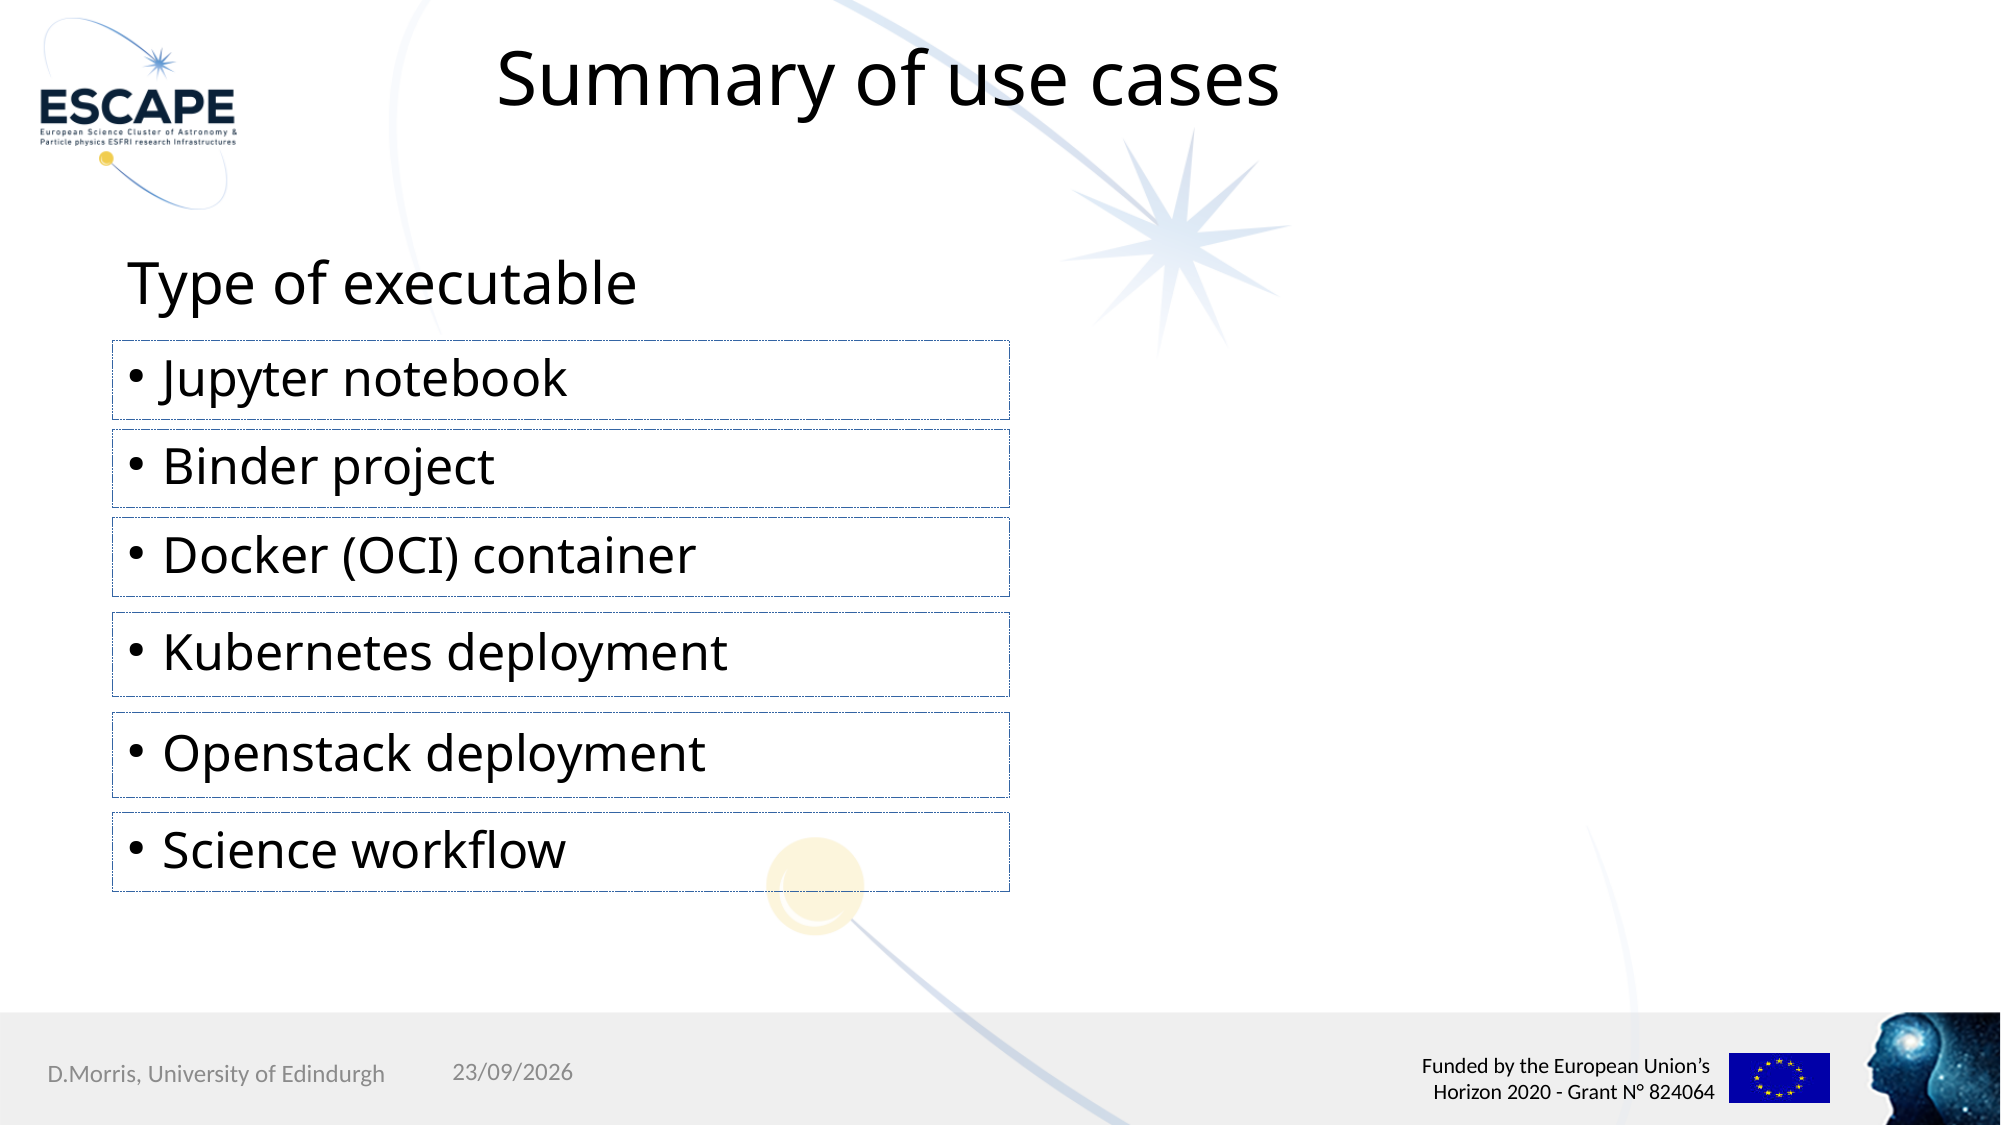

# Summary of use cases
Type of executable
Jupyter notebook
Binder project
Docker (OCI) container
Kubernetes deployment
Openstack deployment
Science workflow
D.Morris, University of Edindurgh